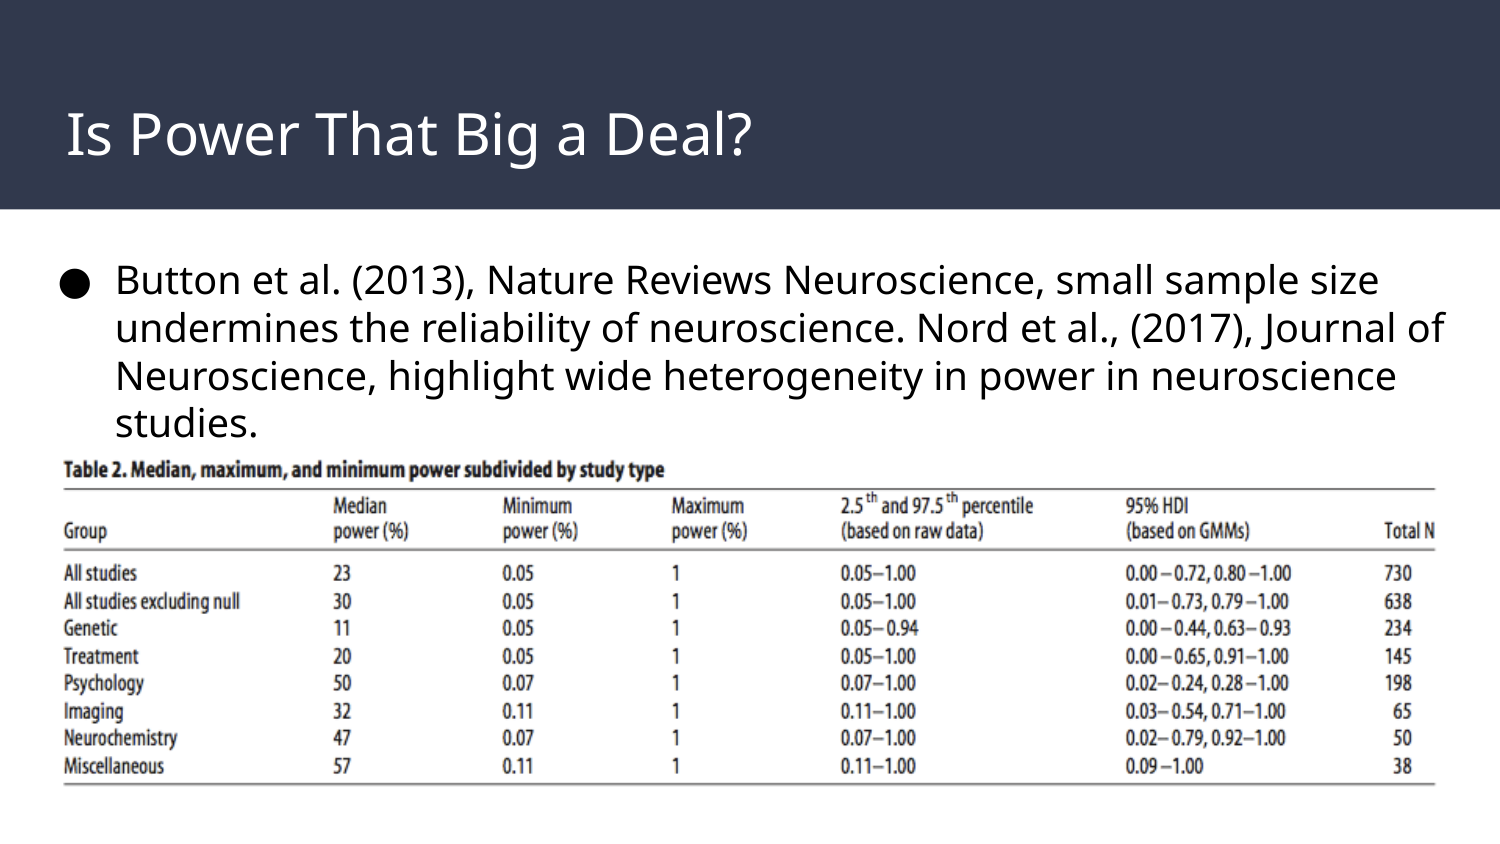

# Is Power That Big a Deal?
Button et al. (2013), Nature Reviews Neuroscience, small sample size undermines the reliability of neuroscience. Nord et al., (2017), Journal of Neuroscience, highlight wide heterogeneity in power in neuroscience studies.